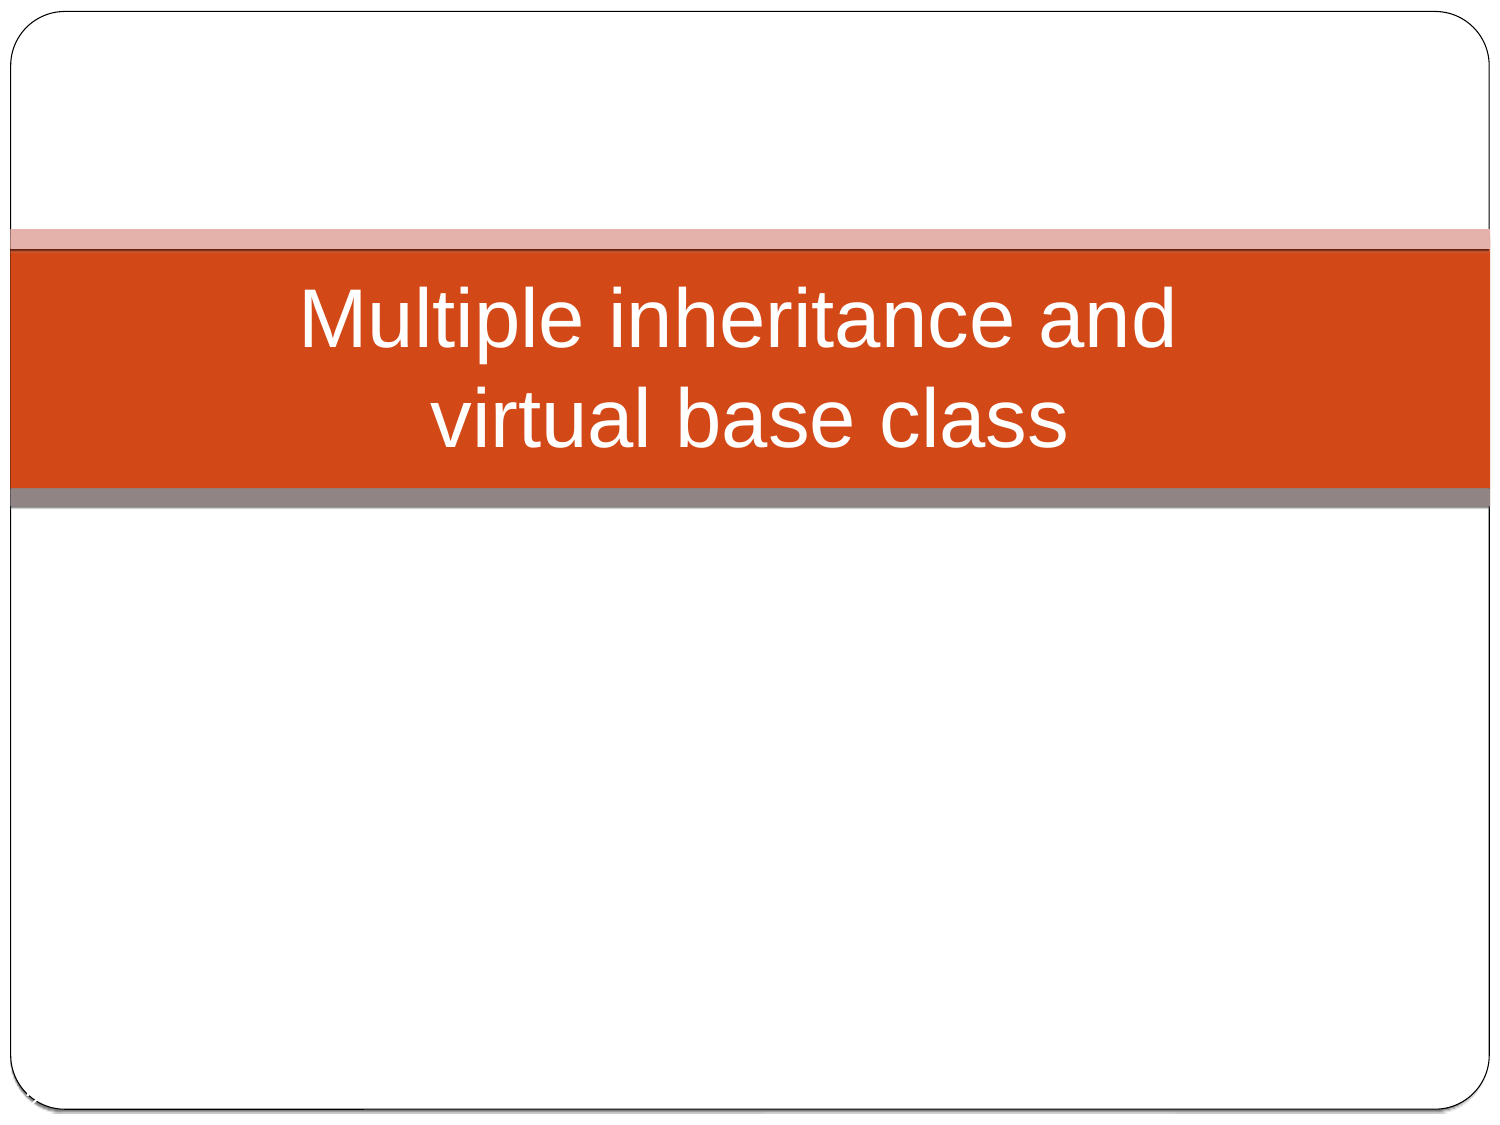

Multiple inheritance and
virtual base class
#